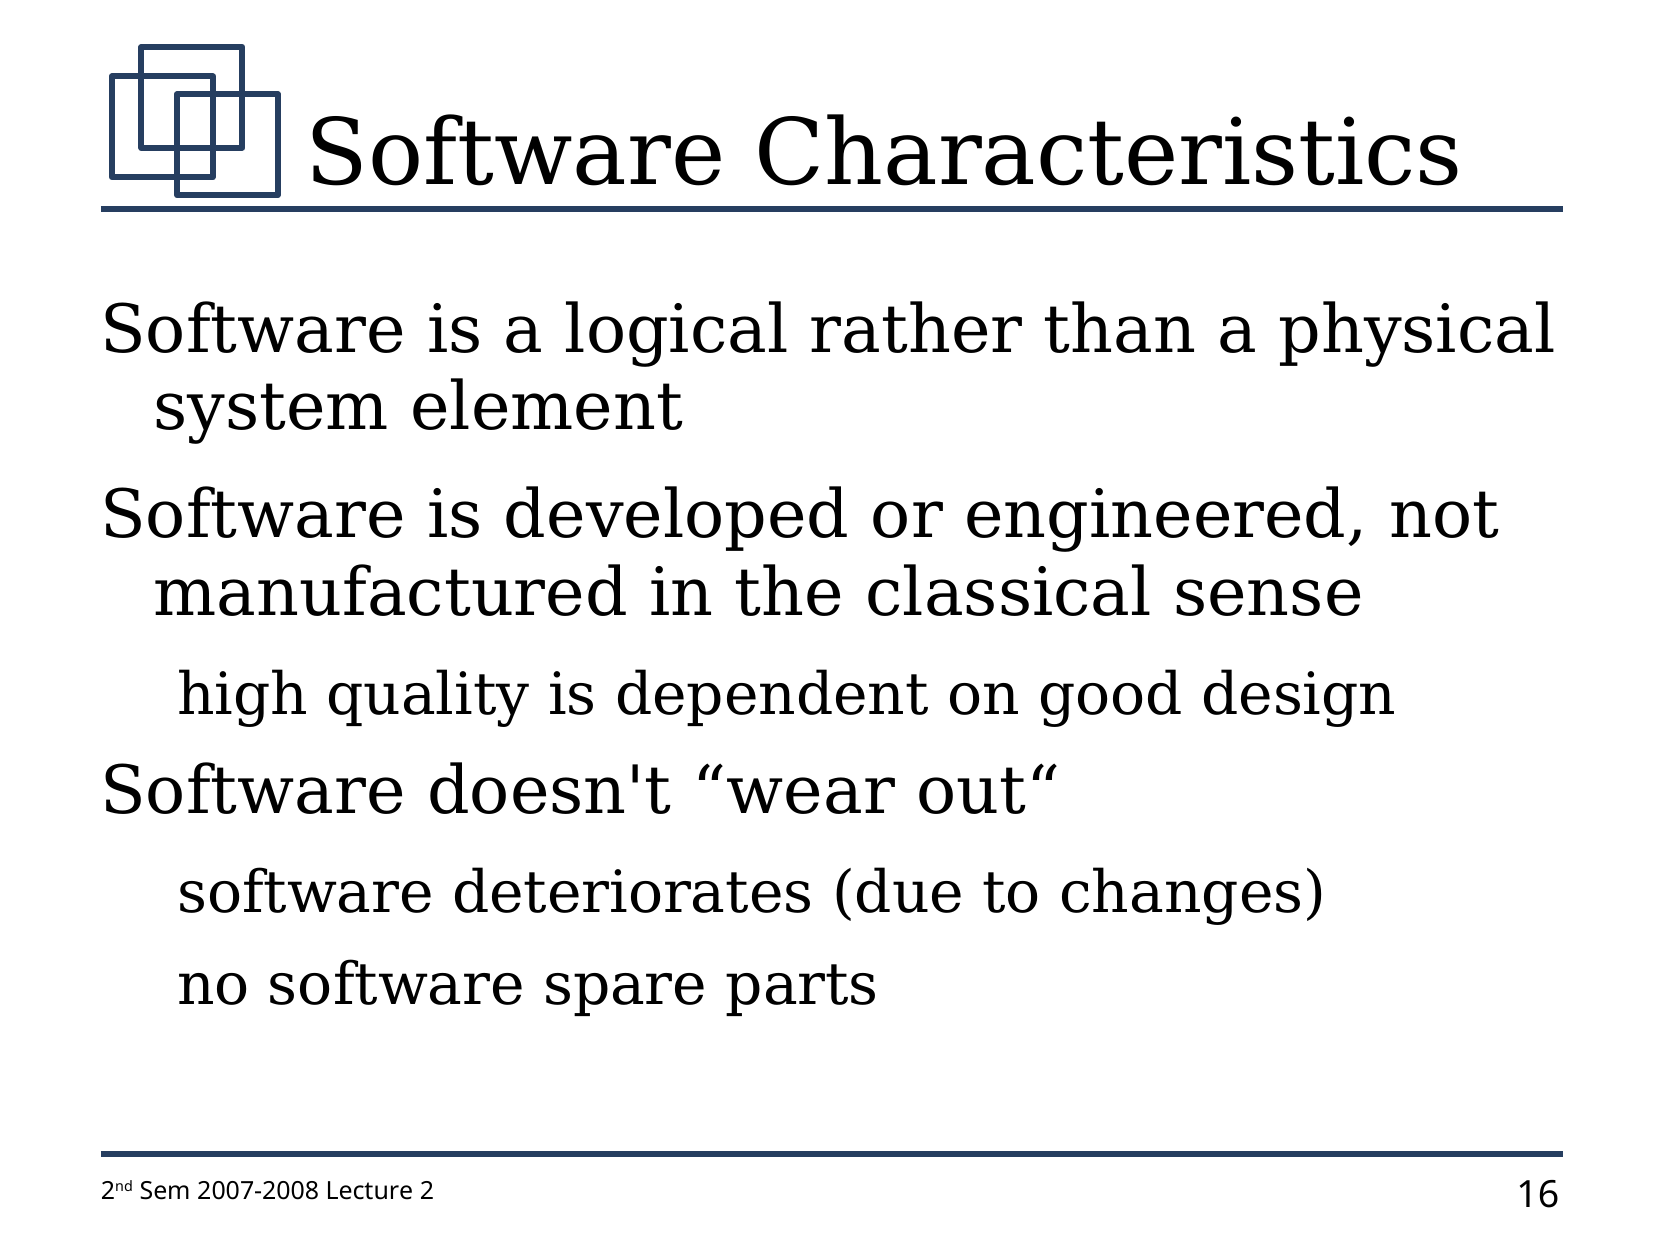

# Software Characteristics
Software is a logical rather than a physical system element
Software is developed or engineered, not manufactured in the classical sense
high quality is dependent on good design
Software doesn't “wear out“
software deteriorates (due to changes)
no software spare parts